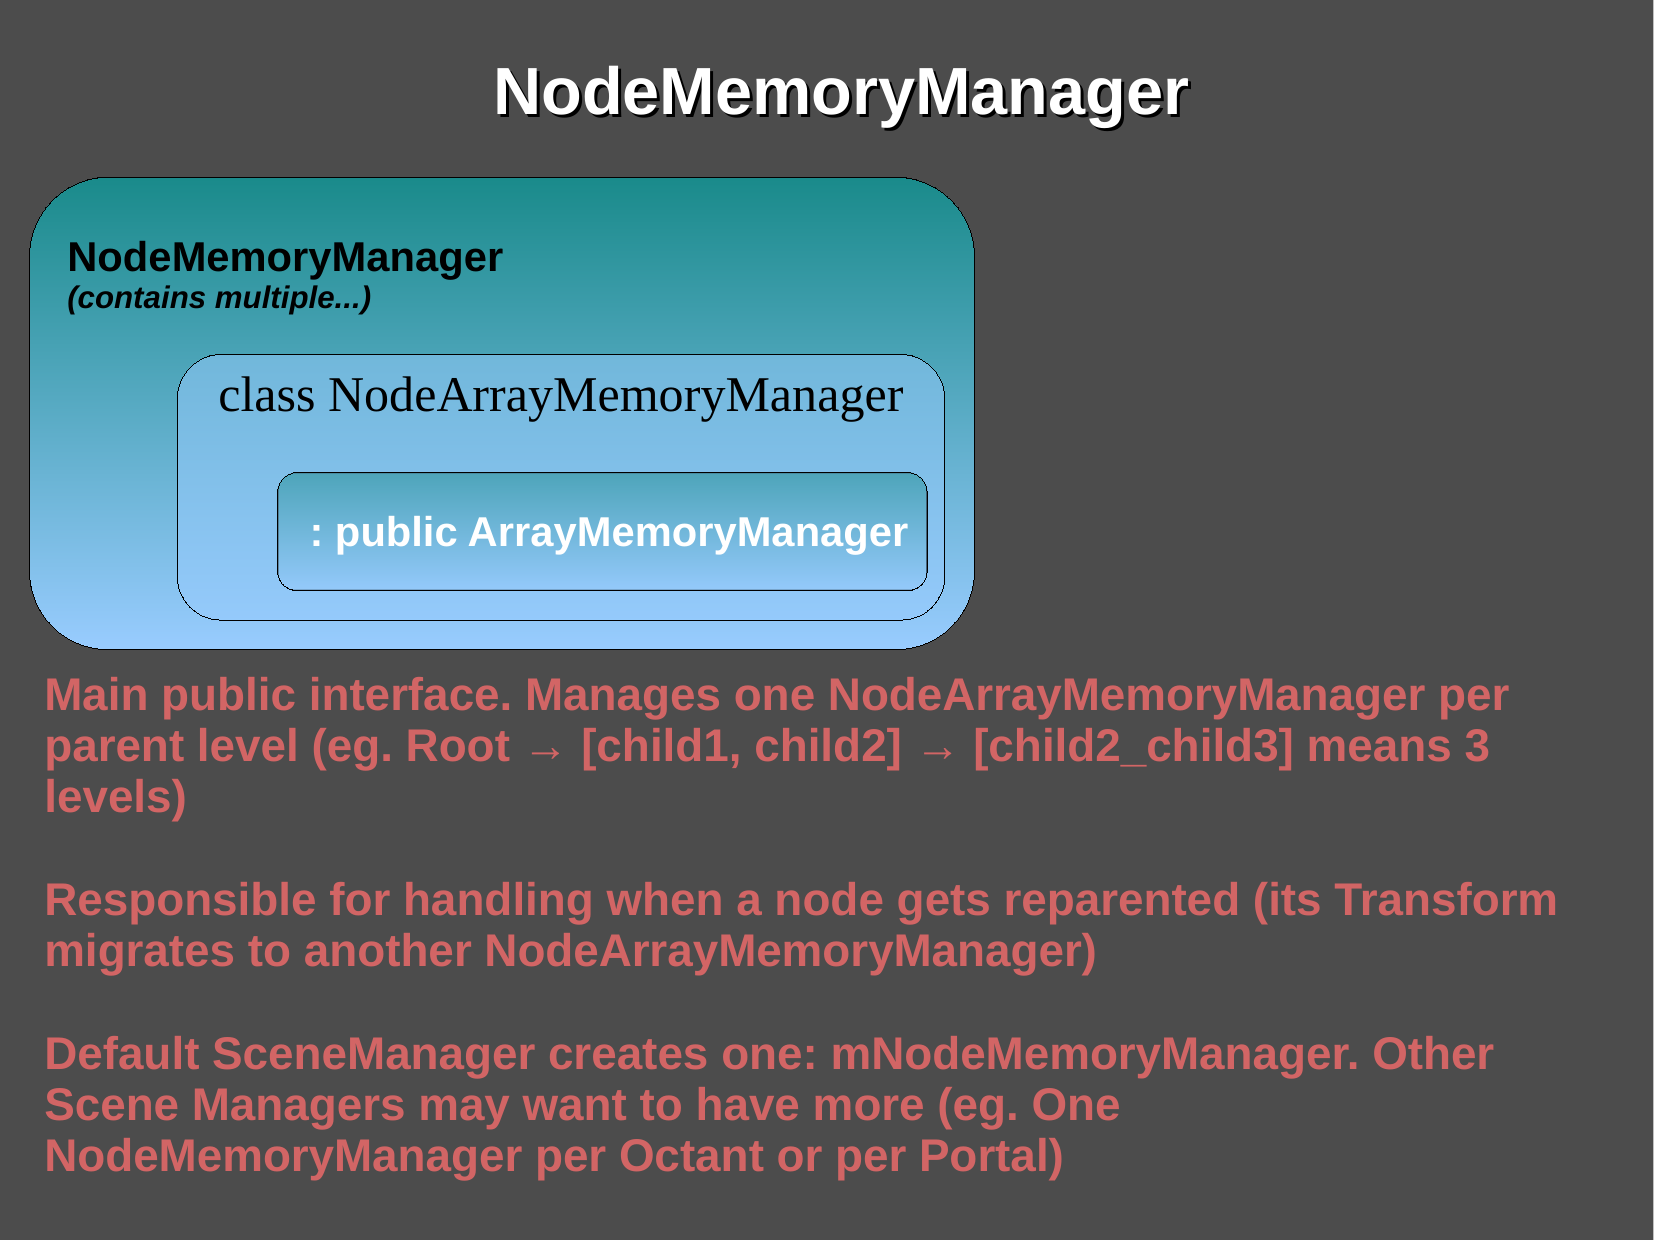

NodeMemoryManager
NodeMemoryManager
(contains multiple...)
class NodeArrayMemoryManager
 : public ArrayMemoryManager
Main public interface. Manages one NodeArrayMemoryManager per parent level (eg. Root → [child1, child2] → [child2_child3] means 3 levels)
Responsible for handling when a node gets reparented (its Transform migrates to another NodeArrayMemoryManager)
Default SceneManager creates one: mNodeMemoryManager. Other Scene Managers may want to have more (eg. One NodeMemoryManager per Octant or per Portal)